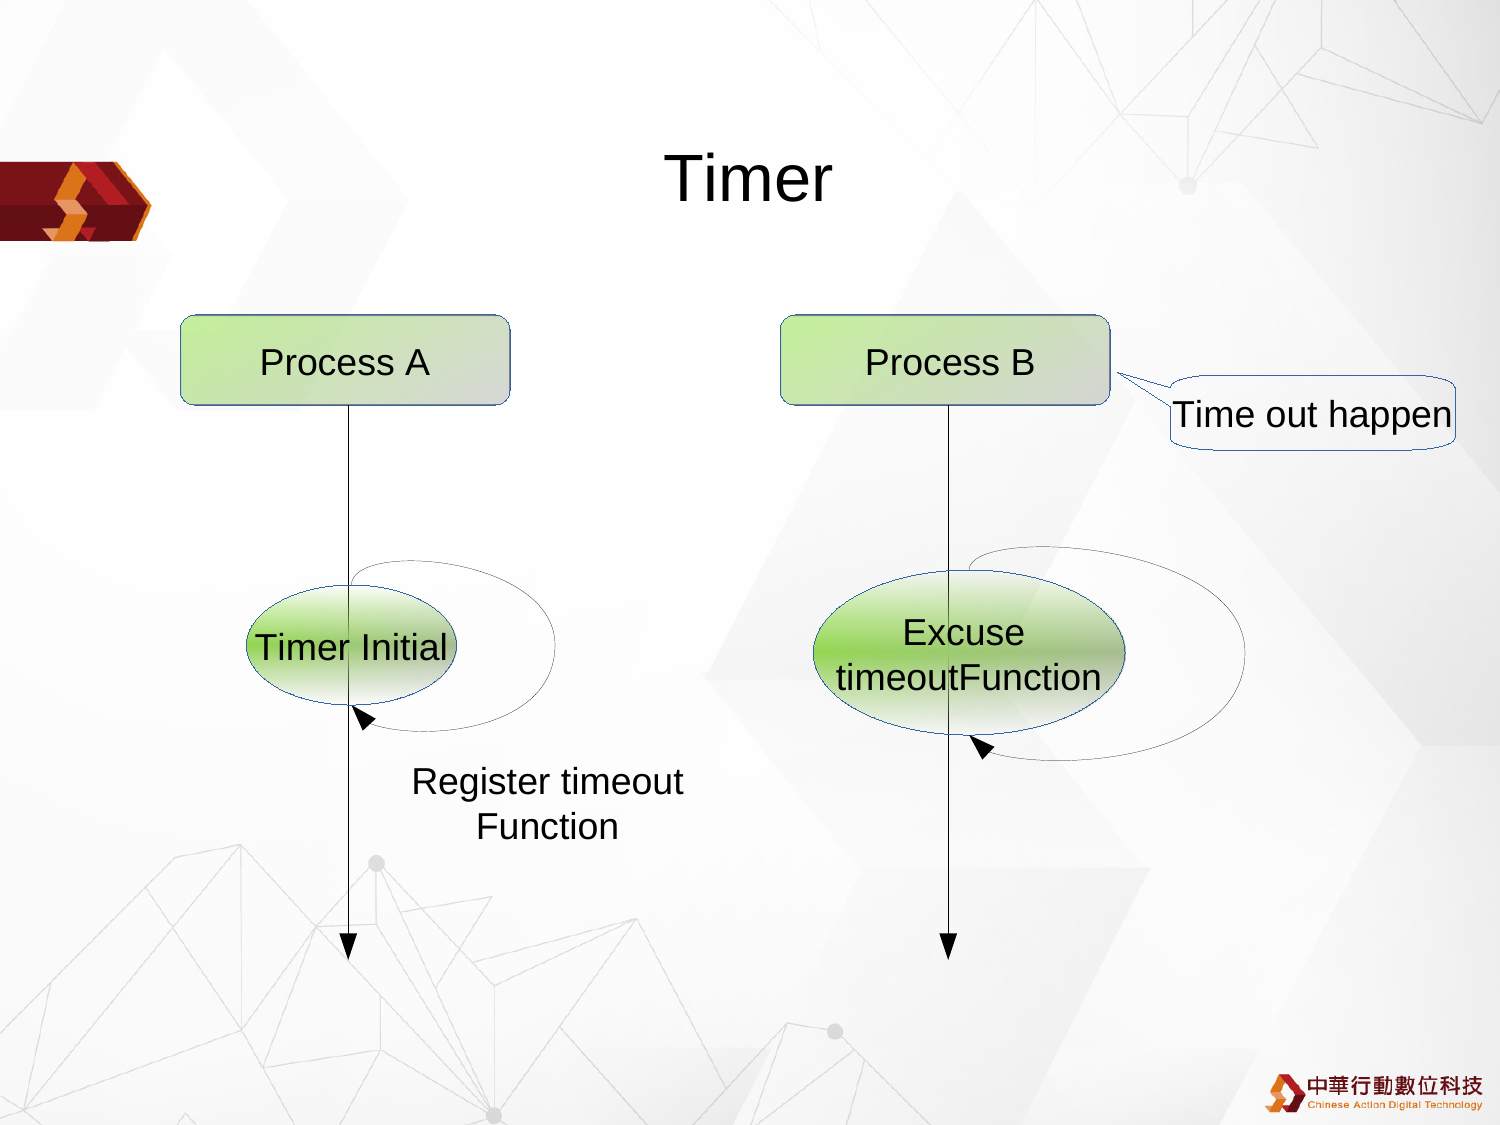

# Timer
Process A
 Process B
Time out happen
Excuse
timeoutFunction
Timer Initial
Register timeout Function